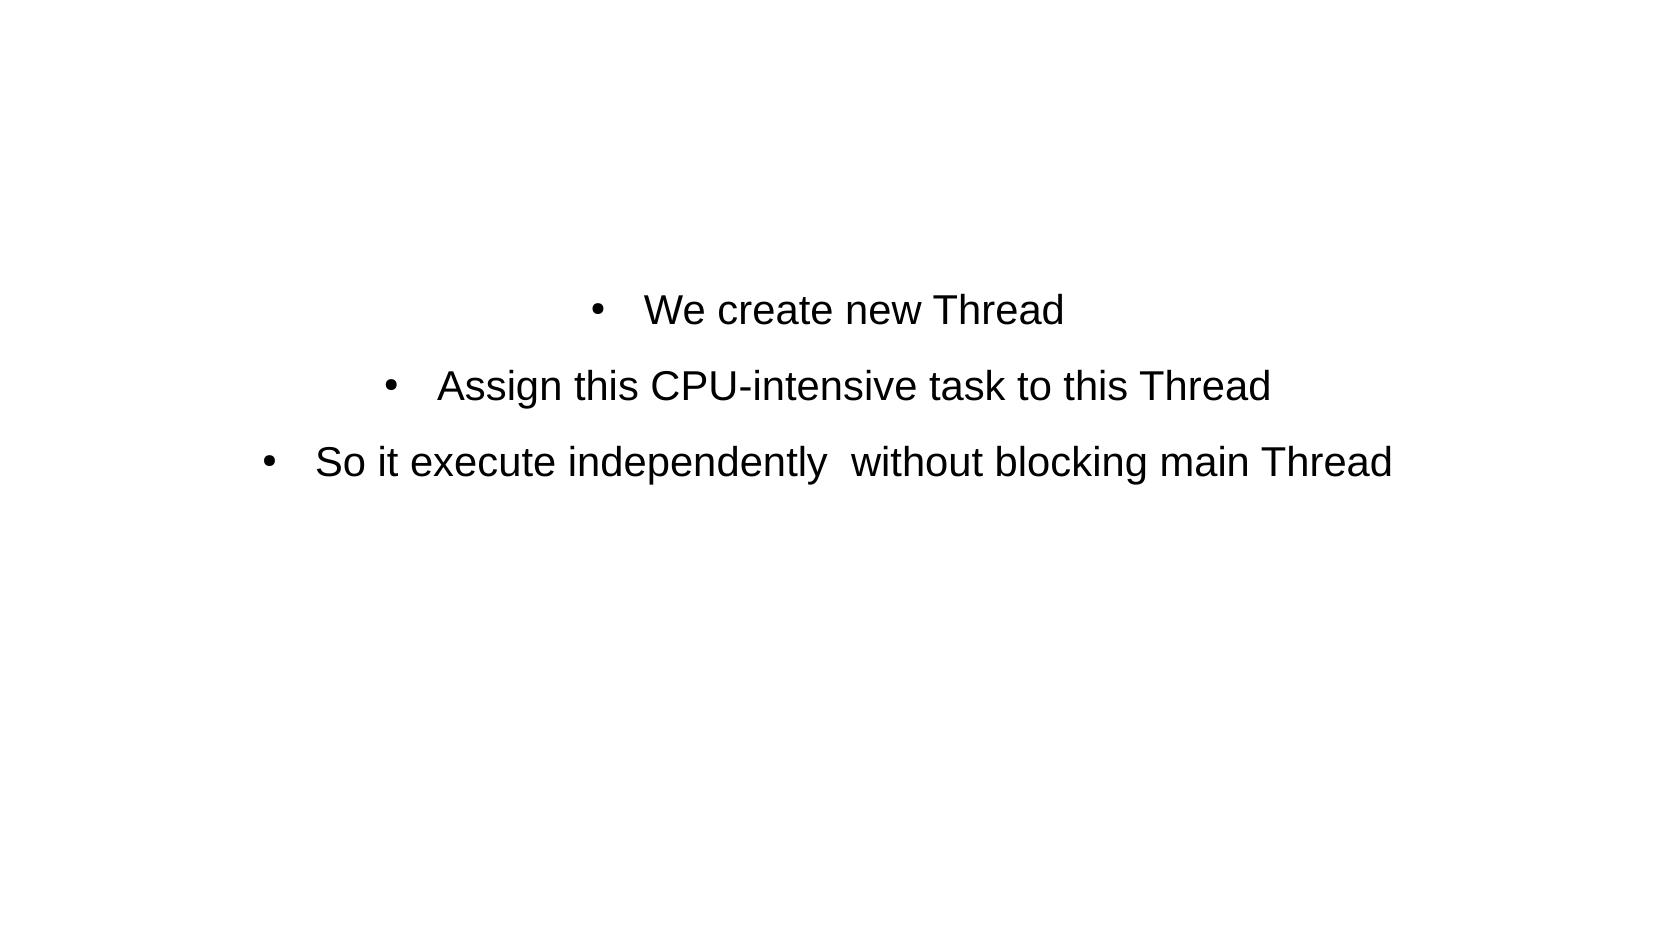

# We create new Thread
Assign this CPU-intensive task to this Thread
So it execute independently without blocking main Thread